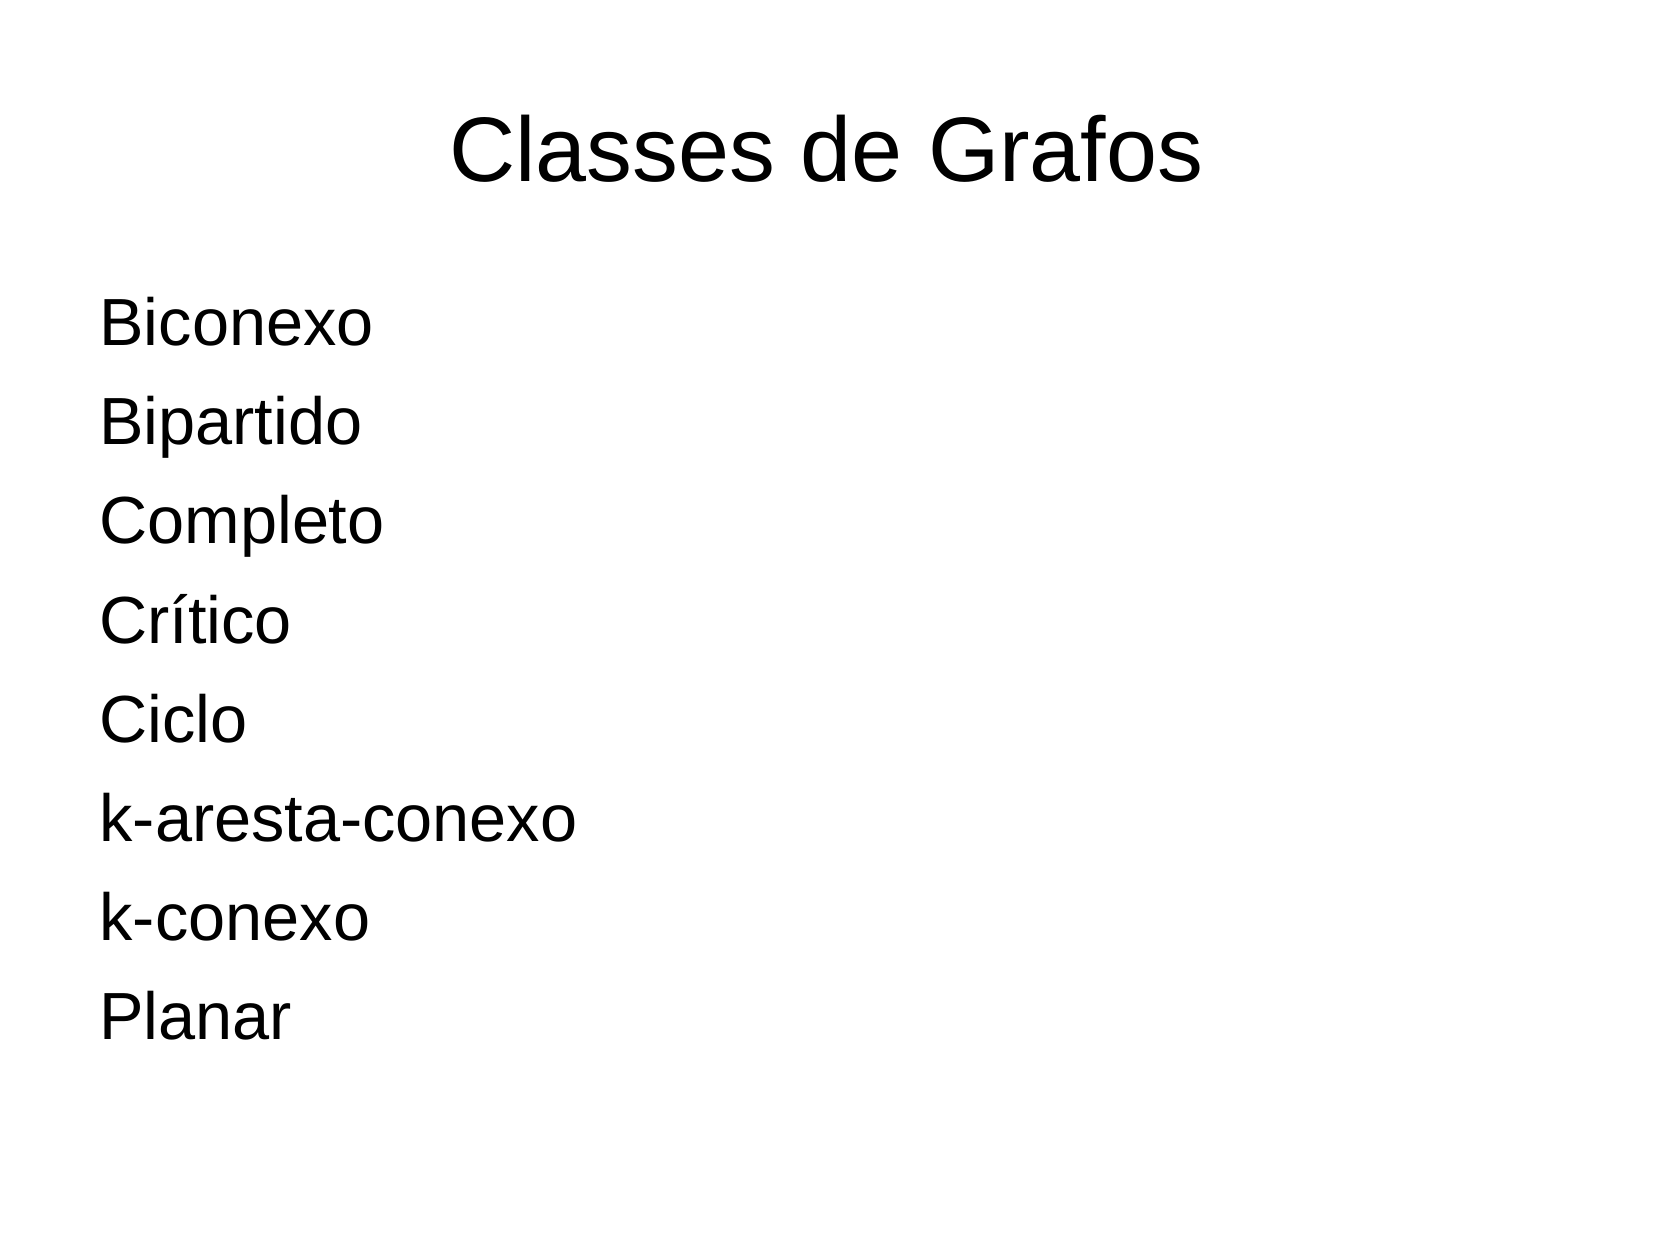

# Classes de Grafos
Biconexo
Bipartido
Completo
Crítico
Ciclo
k-aresta-conexo
k-conexo
Planar